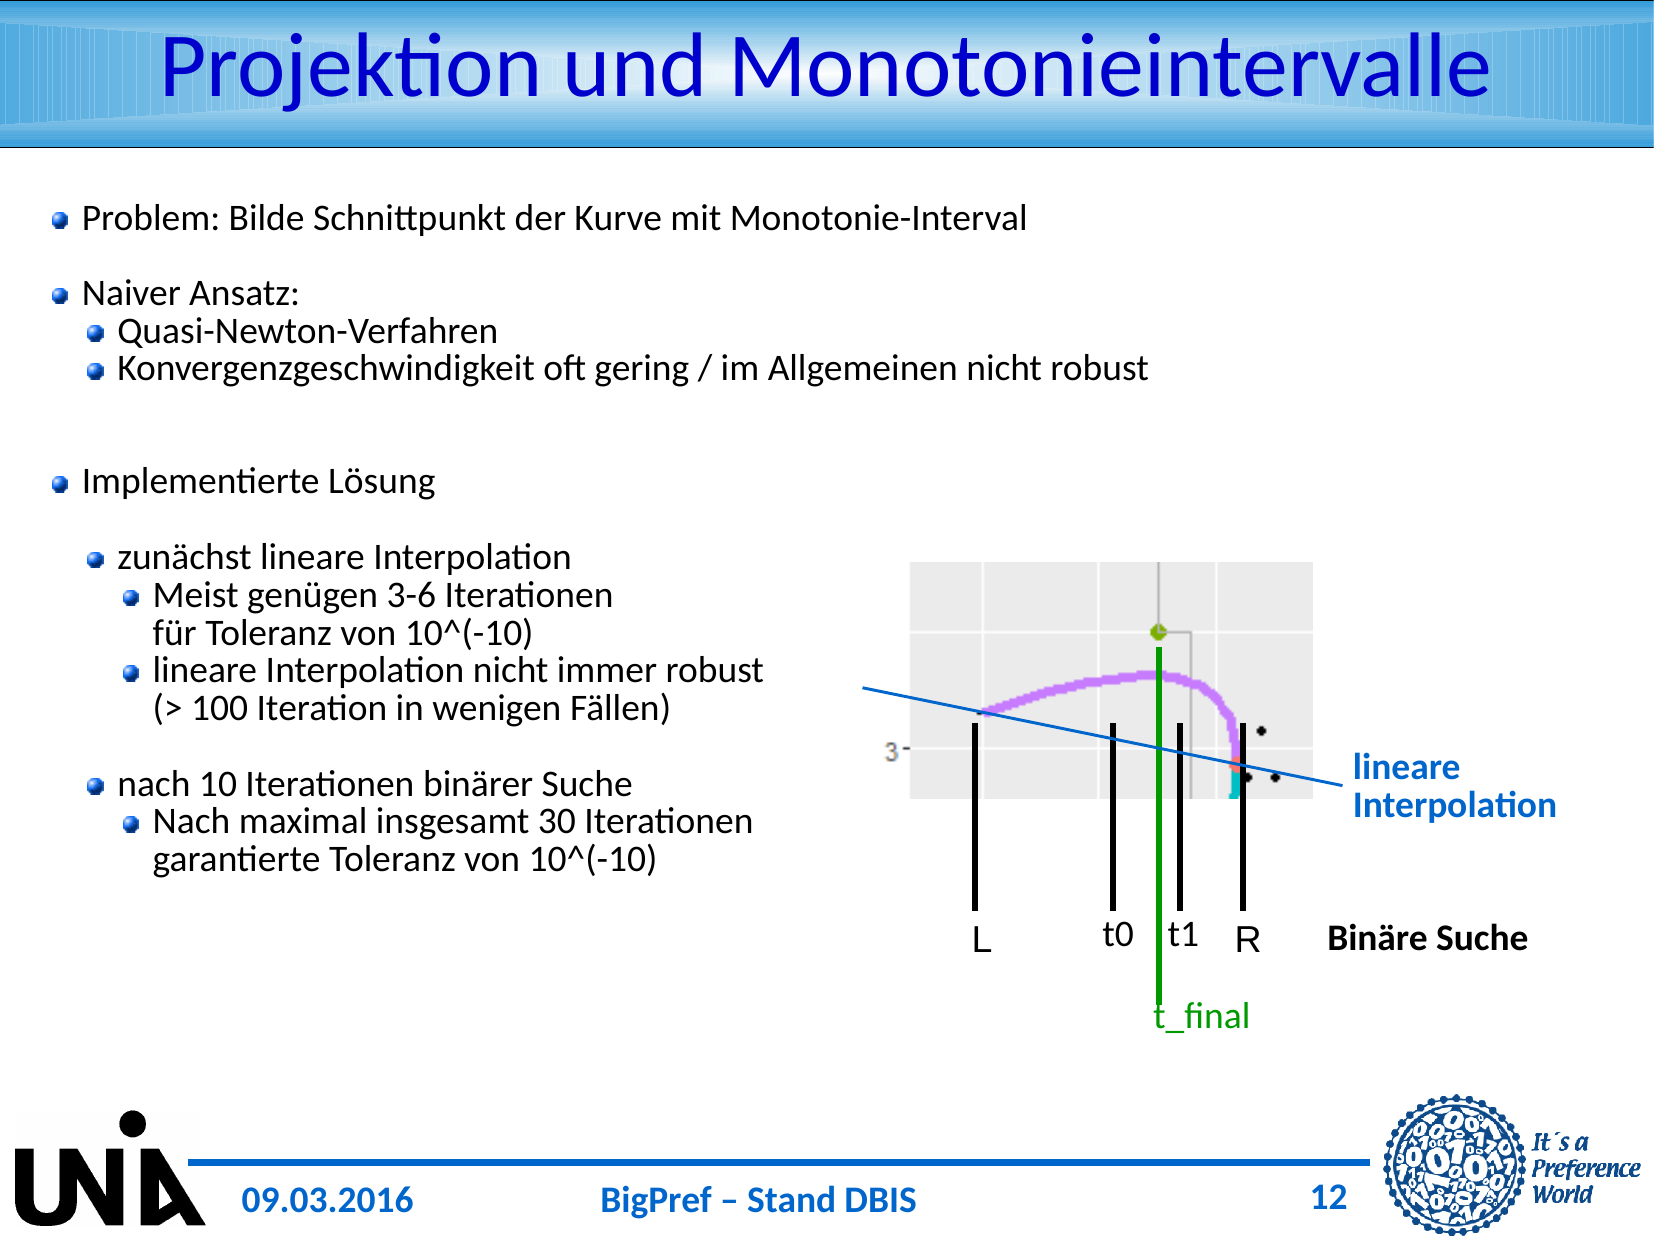

# Projektion und Monotonieintervalle
Problem: Bilde Schnittpunkt der Kurve mit Monotonie-Interval
Naiver Ansatz:
Quasi-Newton-Verfahren
Konvergenzgeschwindigkeit oft gering / im Allgemeinen nicht robust
Implementierte Lösung
zunächst lineare Interpolation
Meist genügen 3-6 Iterationen
für Toleranz von 10^(-10)
lineare Interpolation nicht immer robust
(> 100 Iteration in wenigen Fällen)
nach 10 Iterationen binärer Suche
Nach maximal insgesamt 30 Iterationen
garantierte Toleranz von 10^(-10)
lineare
Interpolation
L
t0 t1
R
Binäre Suche
t_final